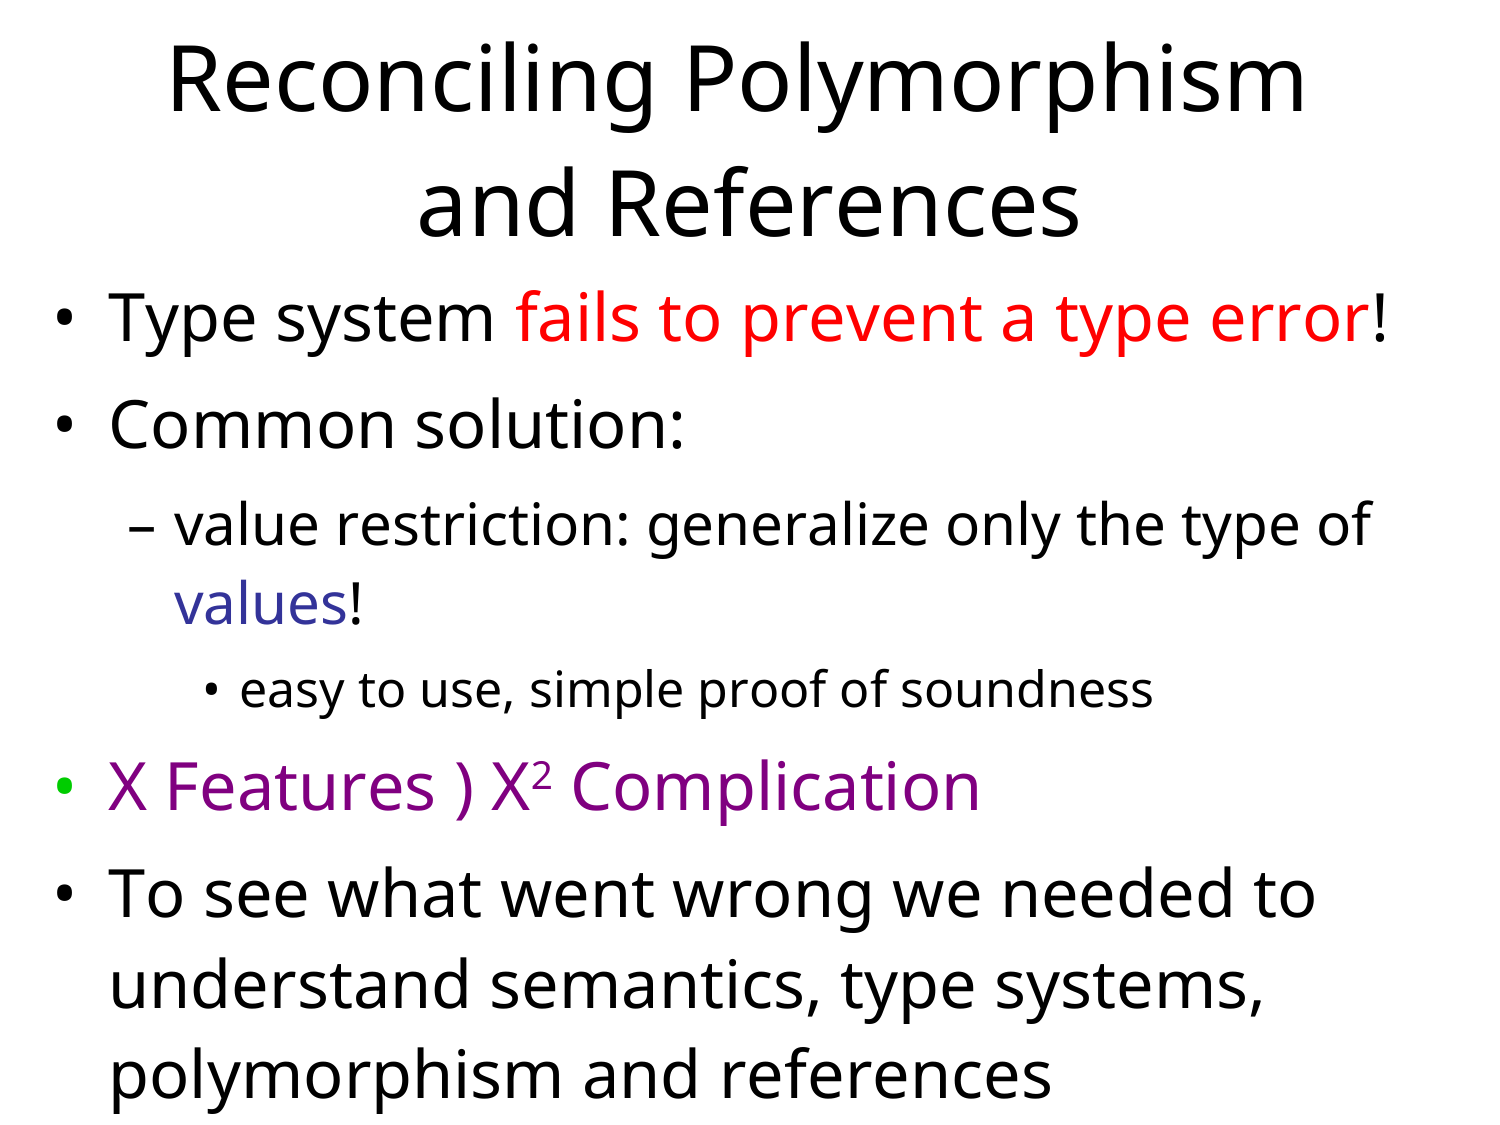

# Reconciling Polymorphism and References
Type system fails to prevent a type error!
Common solution:
value restriction: generalize only the type of values!
easy to use, simple proof of soundness
X Features ) X2 Complication
To see what went wrong we needed to understand semantics, type systems, polymorphism and references